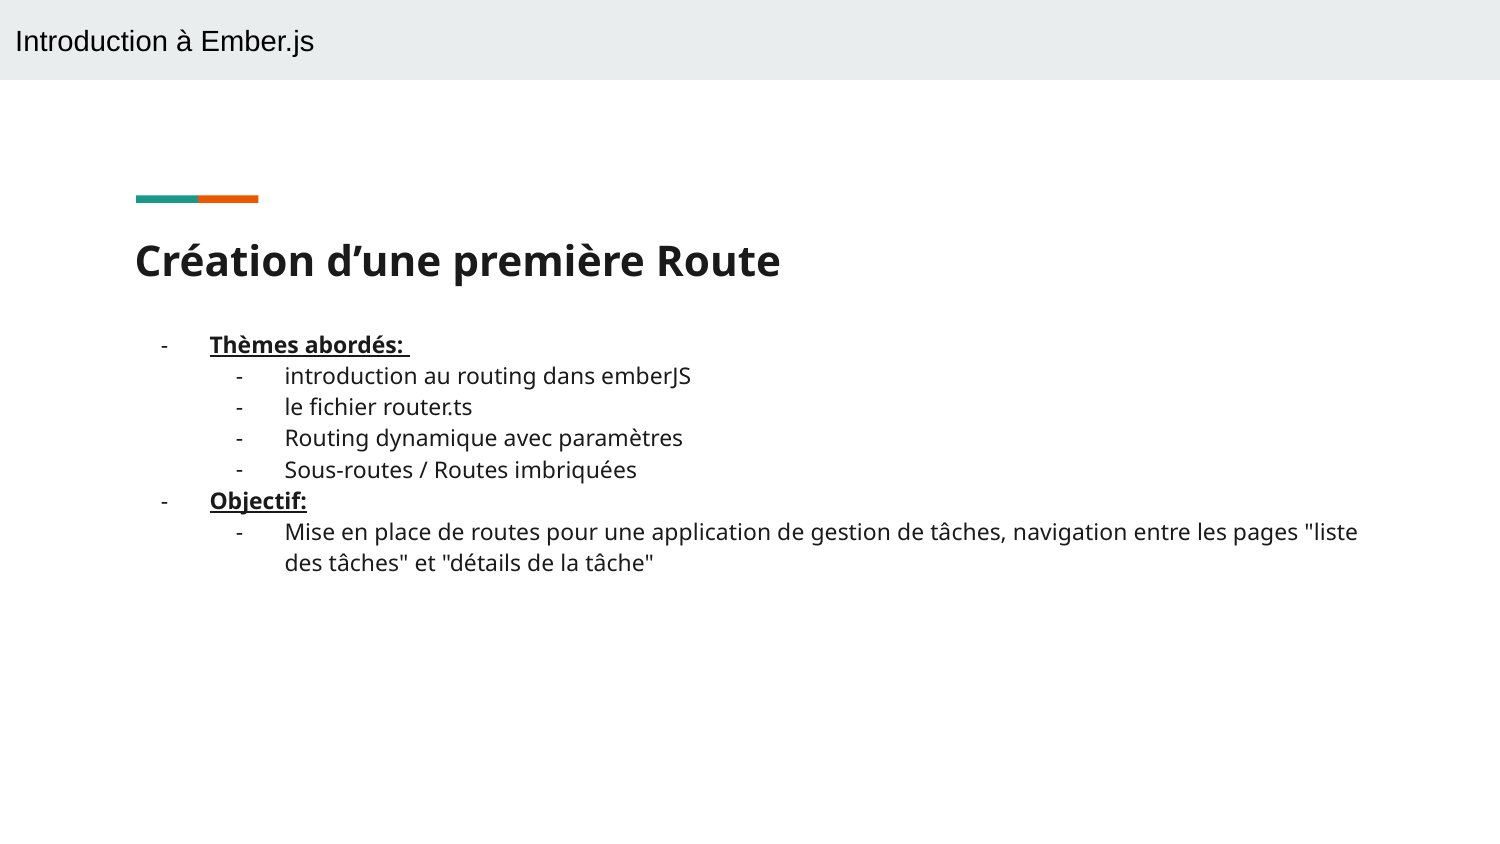

# Création d’une première Route
Thèmes abordés:
introduction au routing dans emberJS
le fichier router.ts
Routing dynamique avec paramètres
Sous-routes / Routes imbriquées
Objectif:
Mise en place de routes pour une application de gestion de tâches, navigation entre les pages "liste des tâches" et "détails de la tâche"